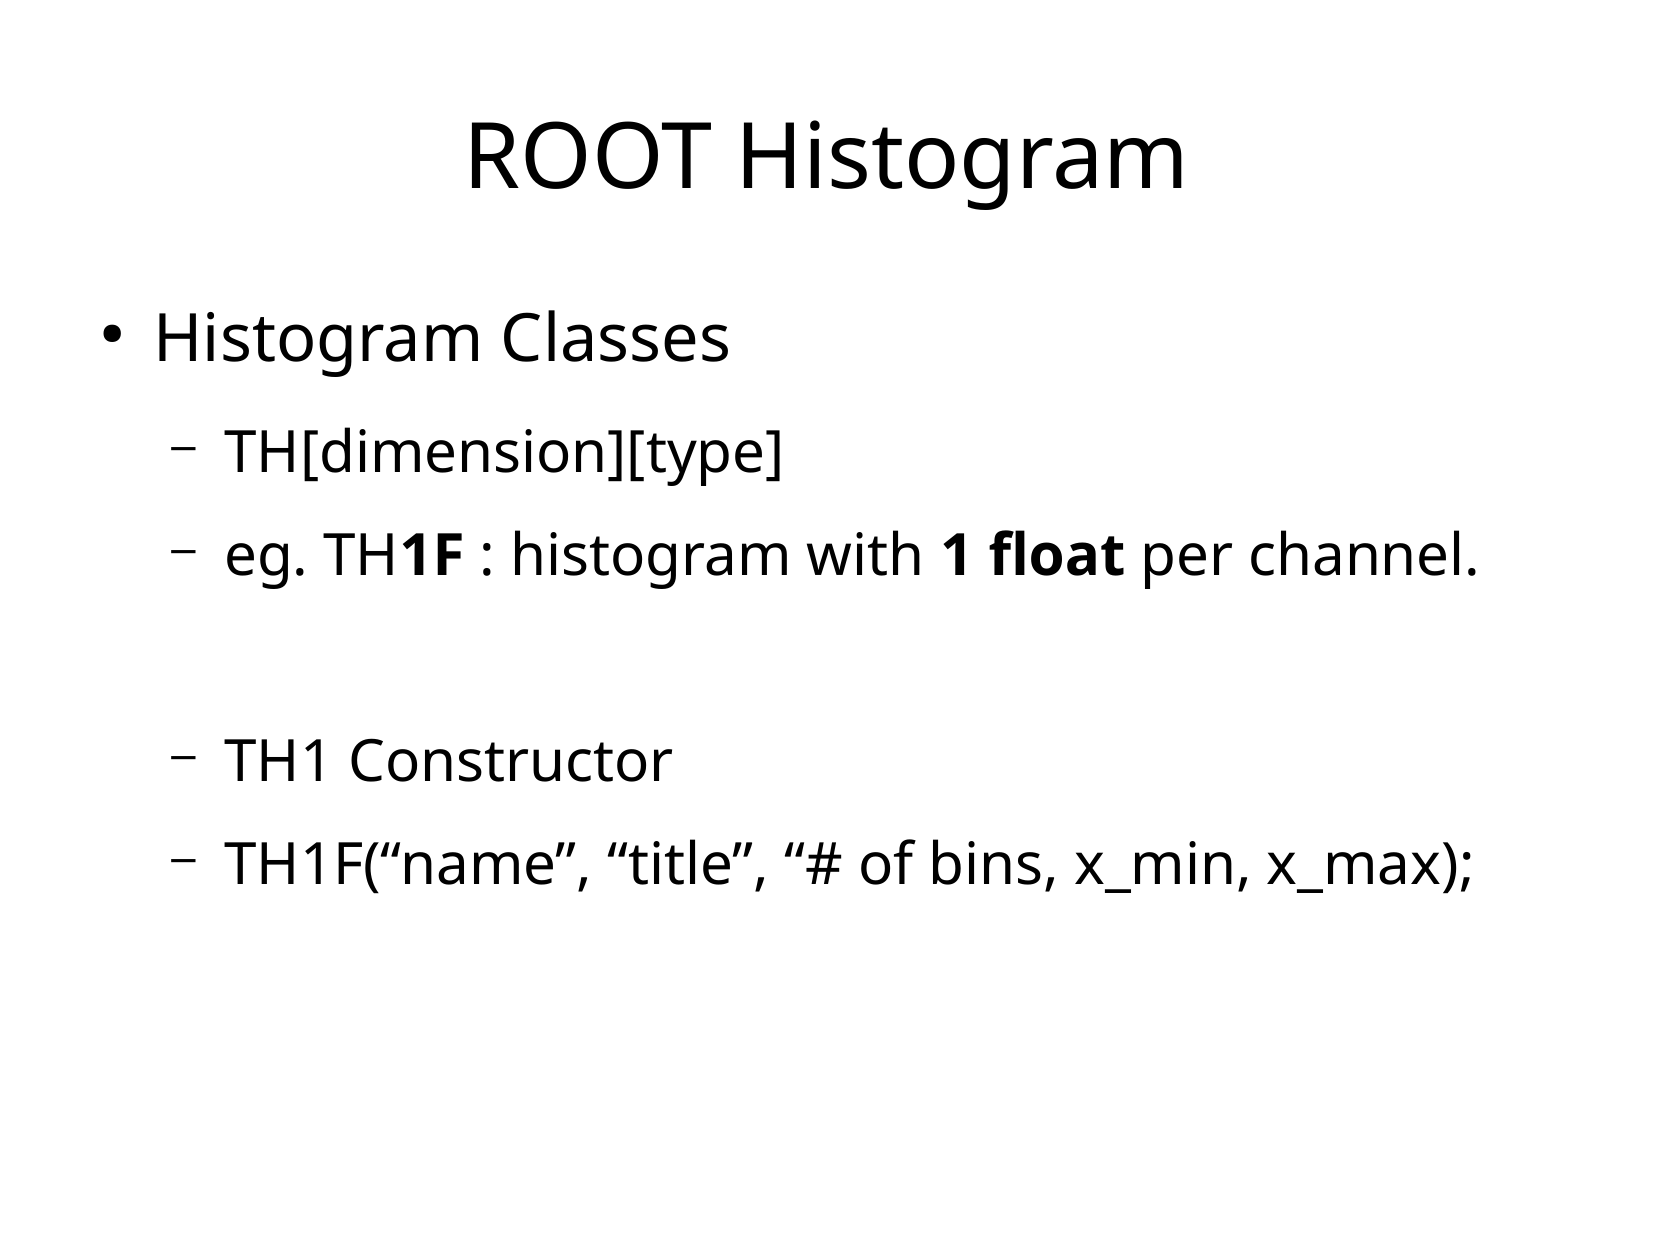

# ROOT Histogram
Histogram Classes
TH[dimension][type]
eg. TH1F : histogram with 1 float per channel.
TH1 Constructor
TH1F(“name”, “title”, “# of bins, x_min, x_max);